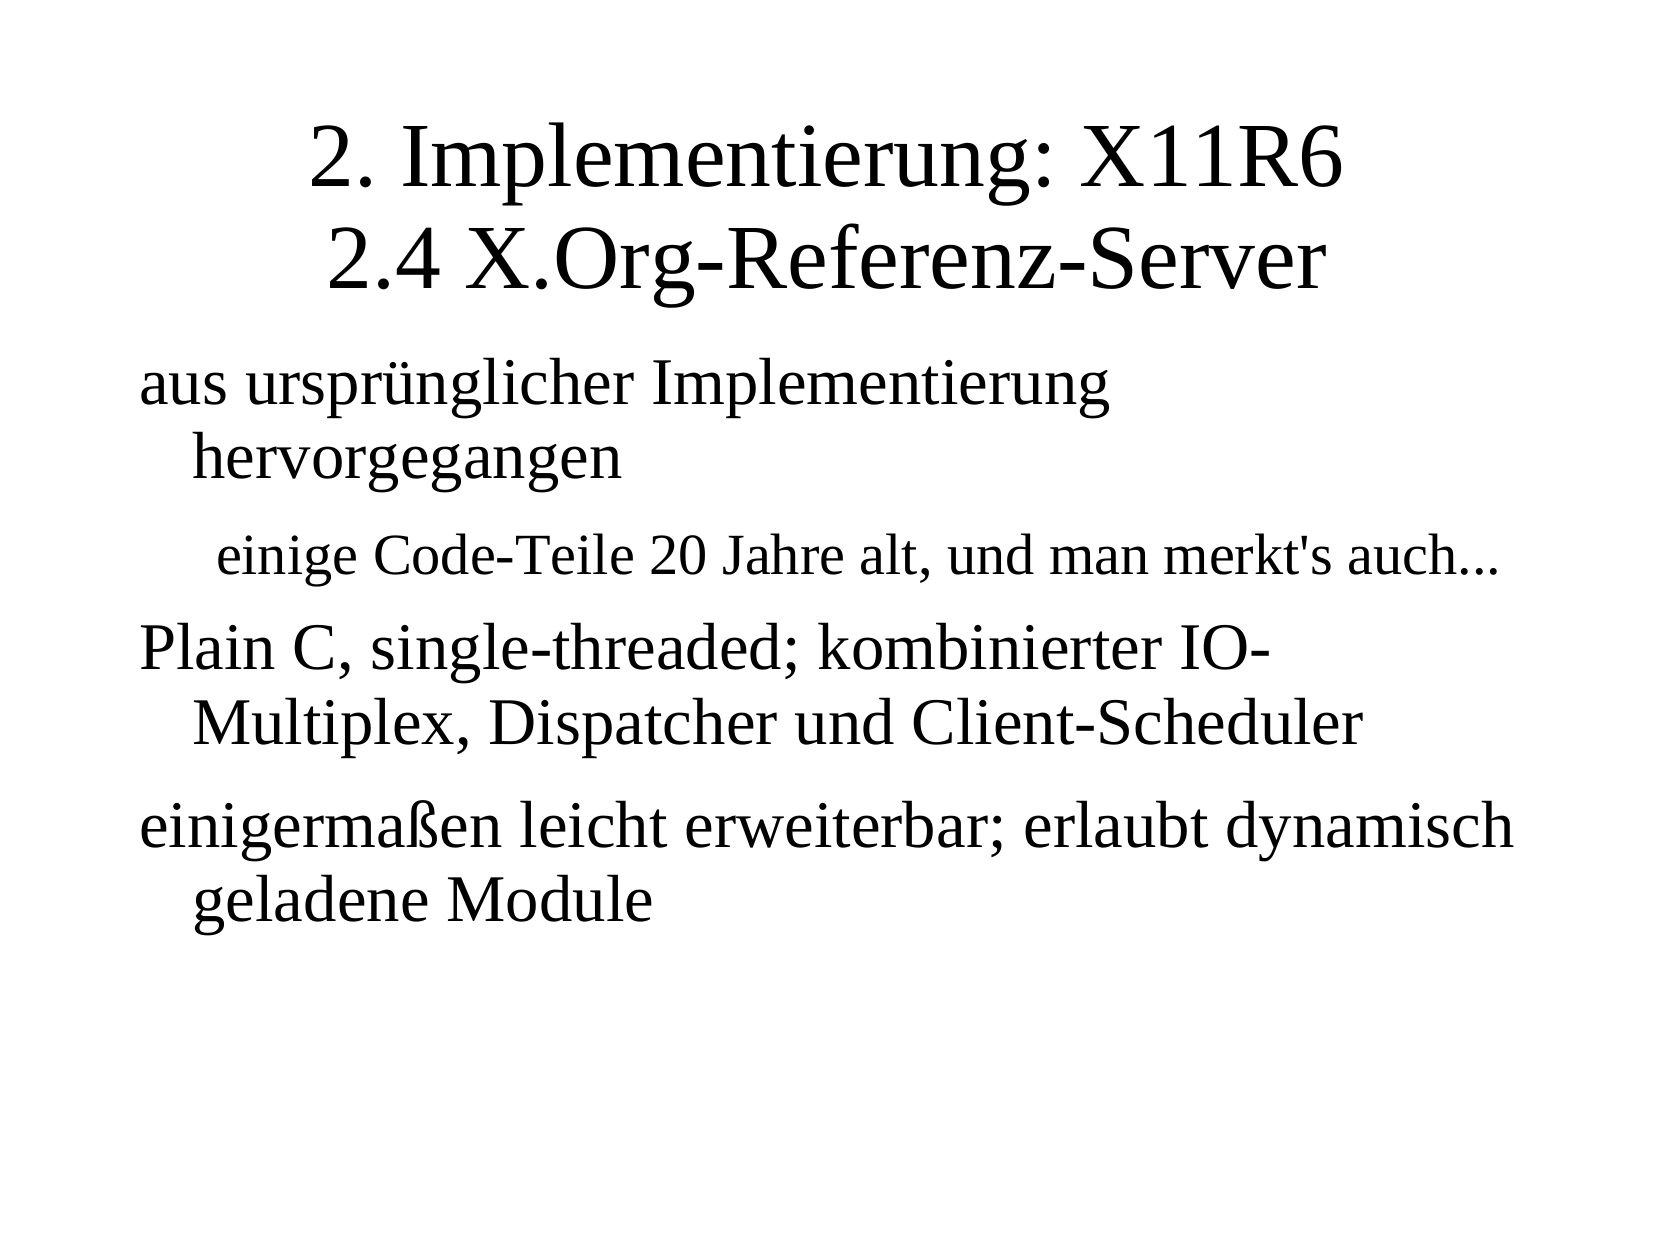

# 2. Implementierung: X11R6 2.4 X.Org-Referenz-Server
aus ursprünglicher Implementierung hervorgegangen
einige Code-Teile 20 Jahre alt, und man merkt's auch...
Plain C, single-threaded; kombinierter IO-Multiplex, Dispatcher und Client-Scheduler
einigermaßen leicht erweiterbar; erlaubt dynamisch geladene Module